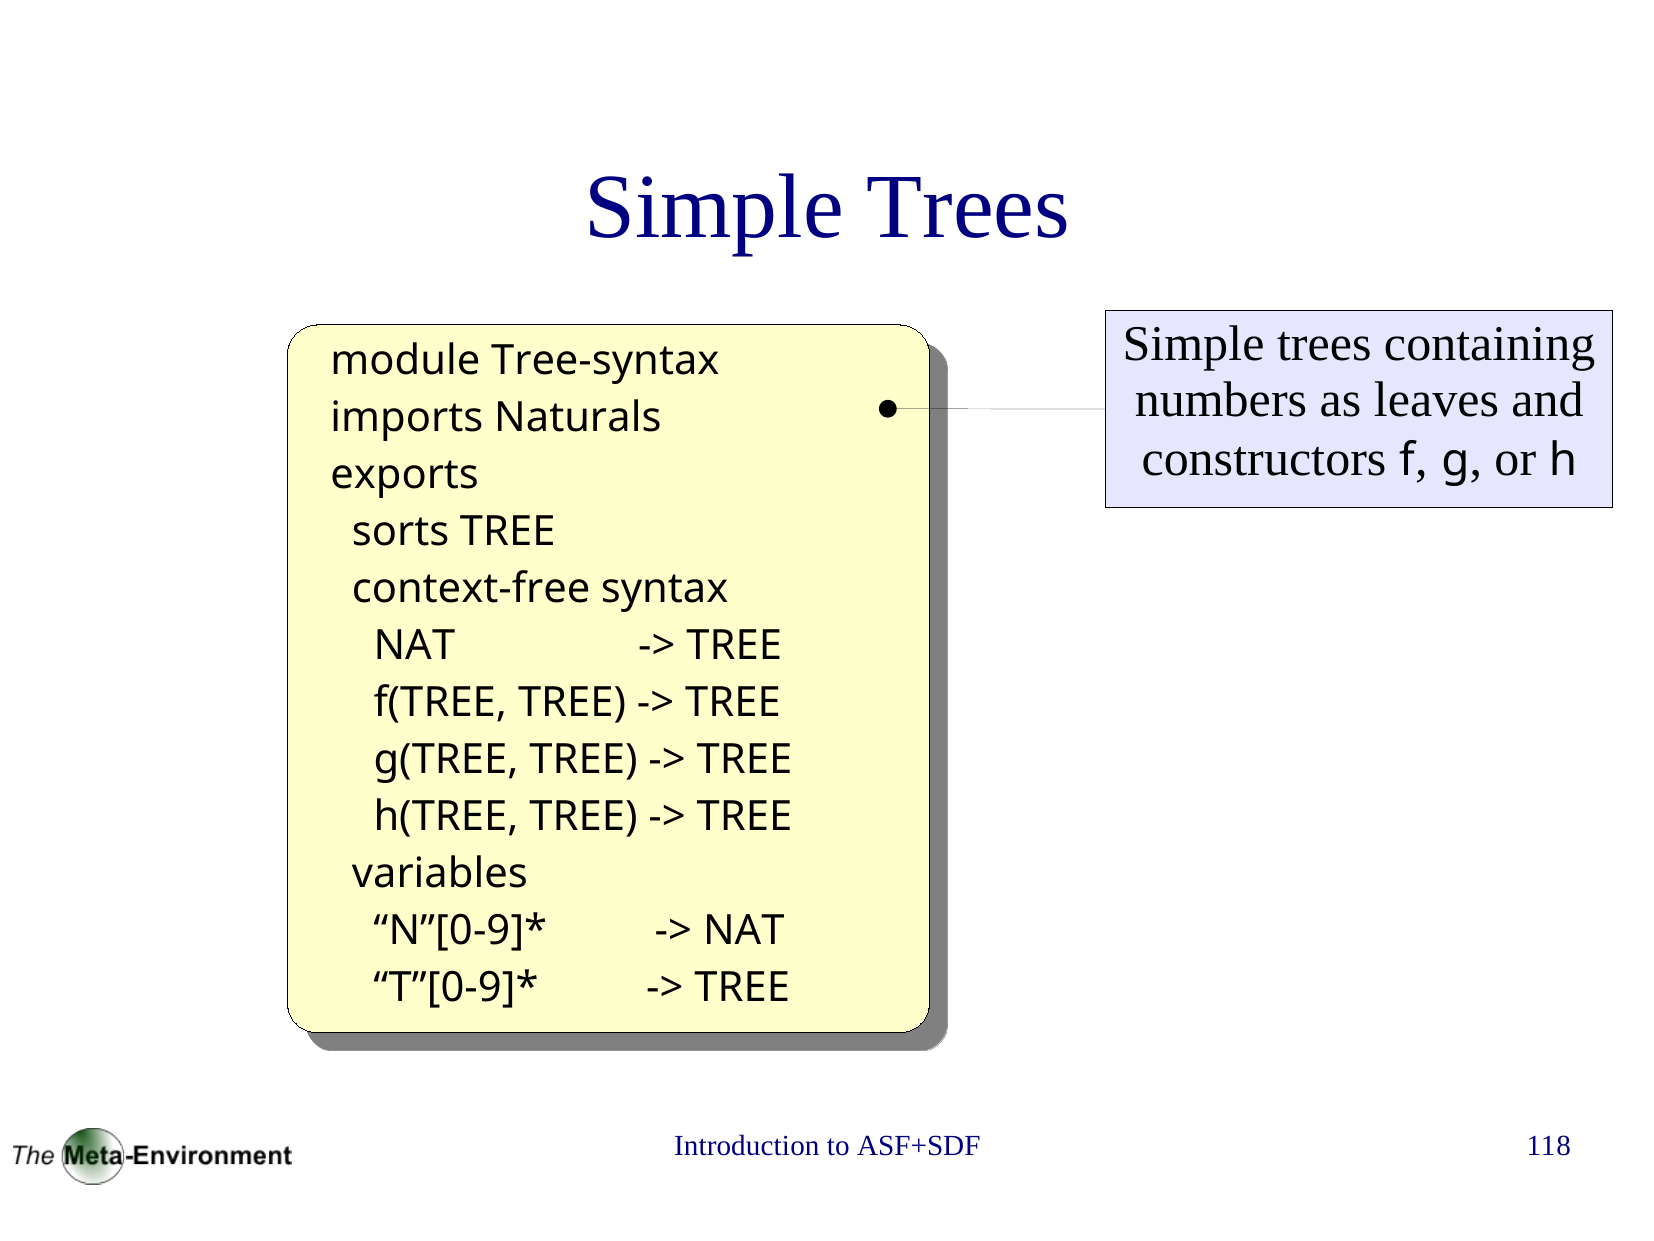

# Simple Trees
module Tree-syntax
imports Naturals
exports
 sorts TREE
 context-free syntax
 NAT -> TREE
 f(TREE, TREE) -> TREE
 g(TREE, TREE) -> TREE
 h(TREE, TREE) -> TREE
 variables
 “N”[0-9]* -> NAT
 “T”[0-9]* -> TREE
118